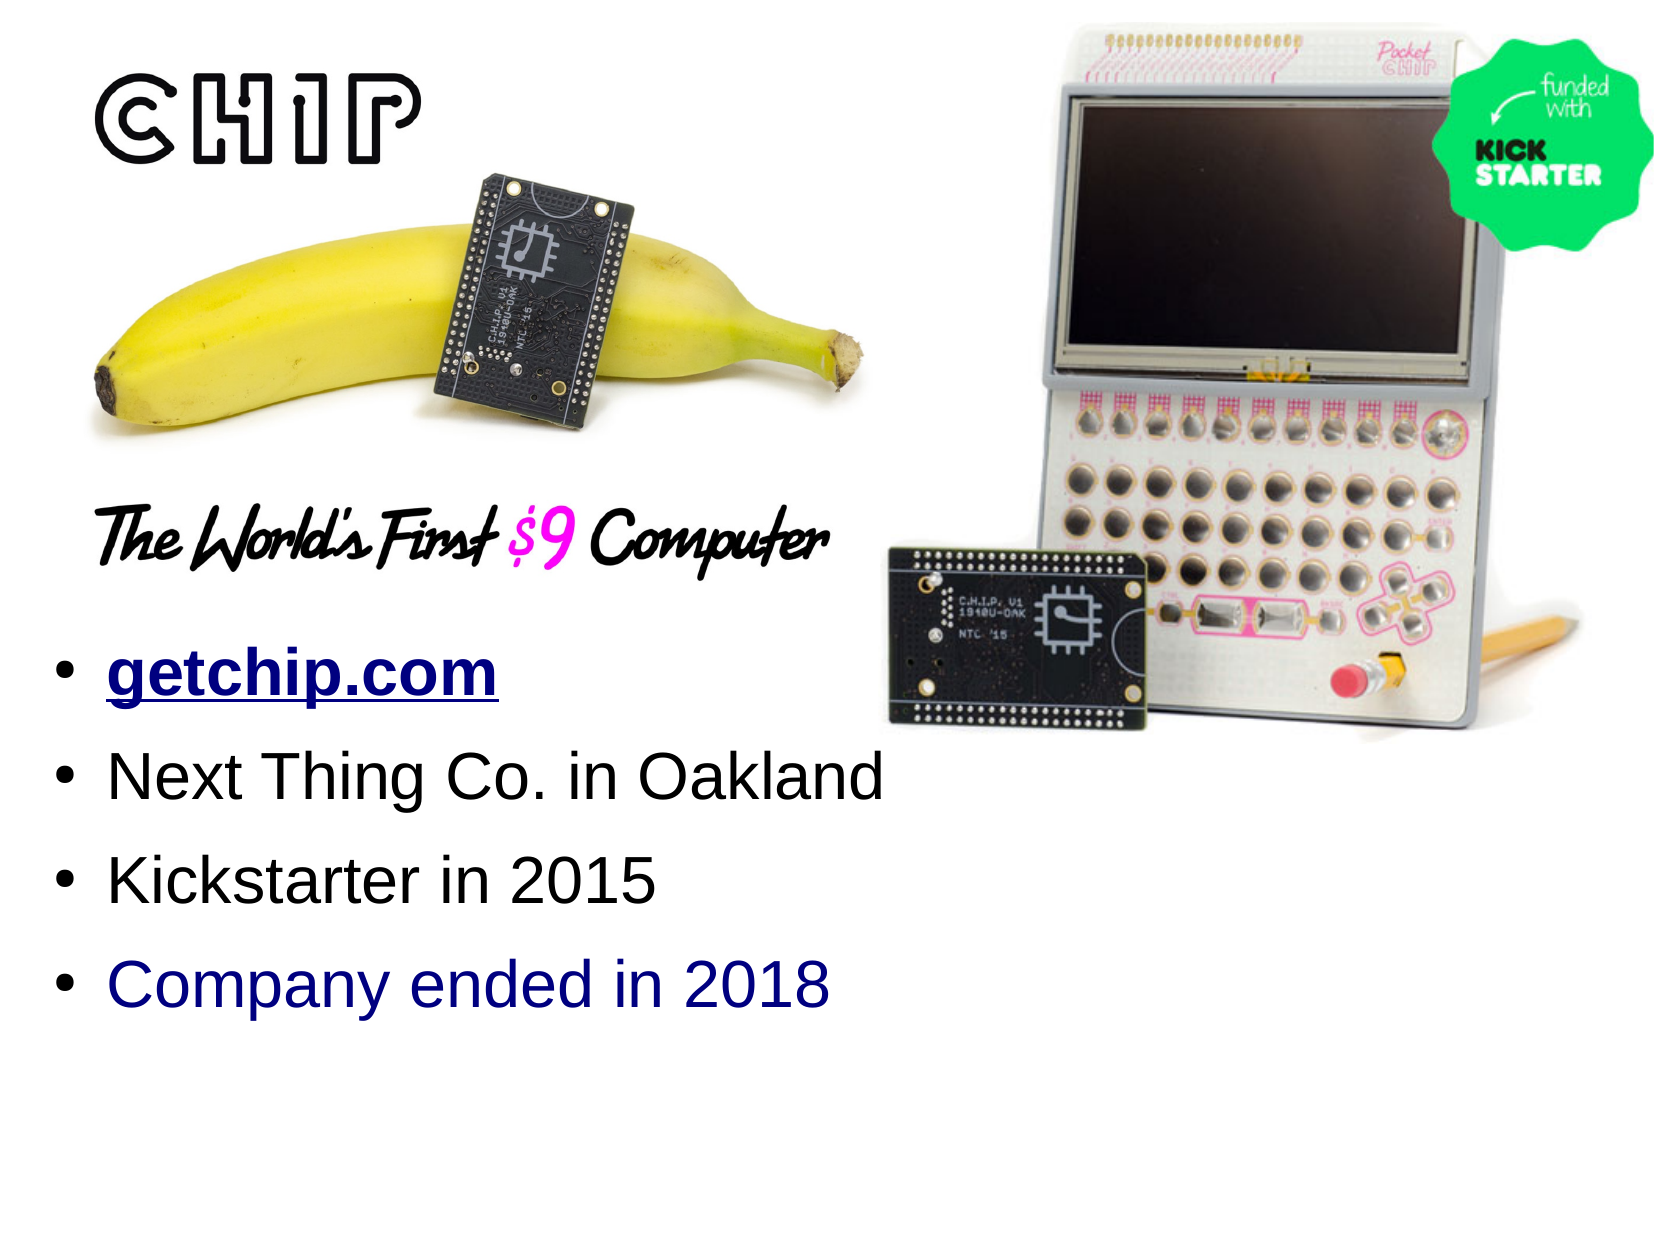

# getchip.com
Next Thing Co. in Oakland
Kickstarter in 2015
Company ended in 2018